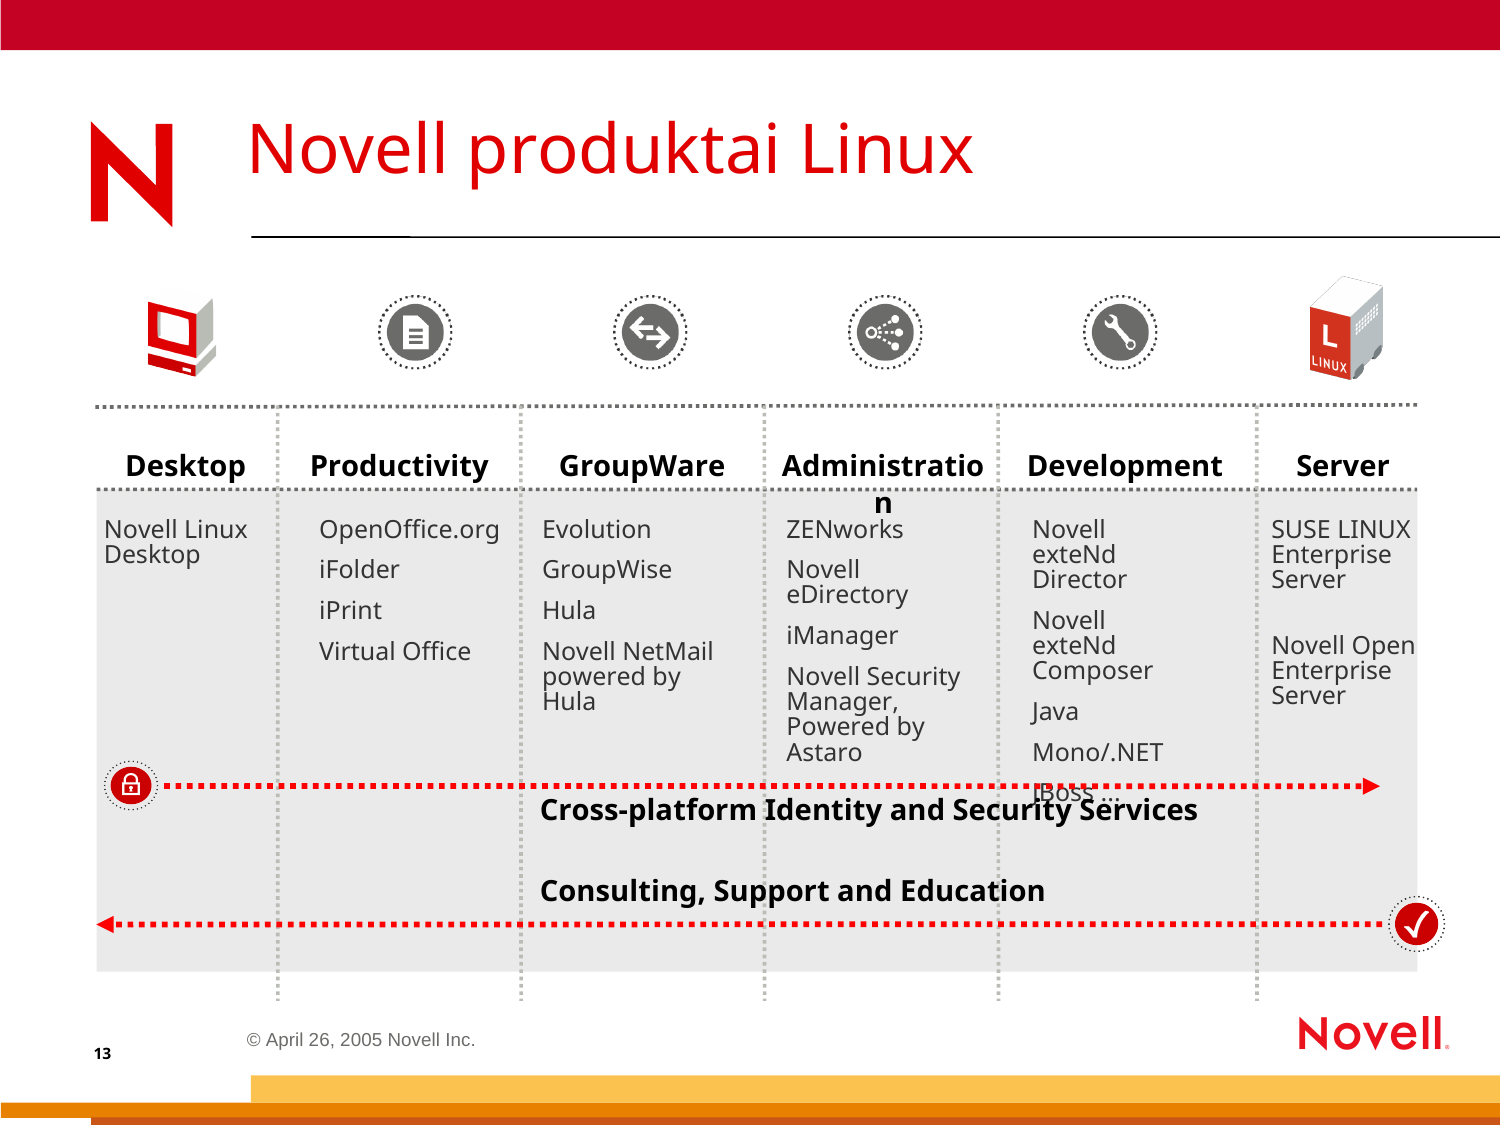

# Novell produktai Linux
Desktop
Productivity
GroupWare
Administration
Development
Server
Novell Linux Desktop
OpenOffice.org
iFolder
iPrint
Virtual Office
Evolution
GroupWise
Hula
Novell NetMail powered by Hula
ZENworks
Novell eDirectory
iManager
Novell Security Manager, Powered by Astaro
Novell exteNd Director
Novell exteNd Composer
Java
Mono/.NET
JBoss ...
SUSE LINUX Enterprise Server
Novell Open
Enterprise
Server
Cross-platform Identity and Security Services
Consulting, Support and Education